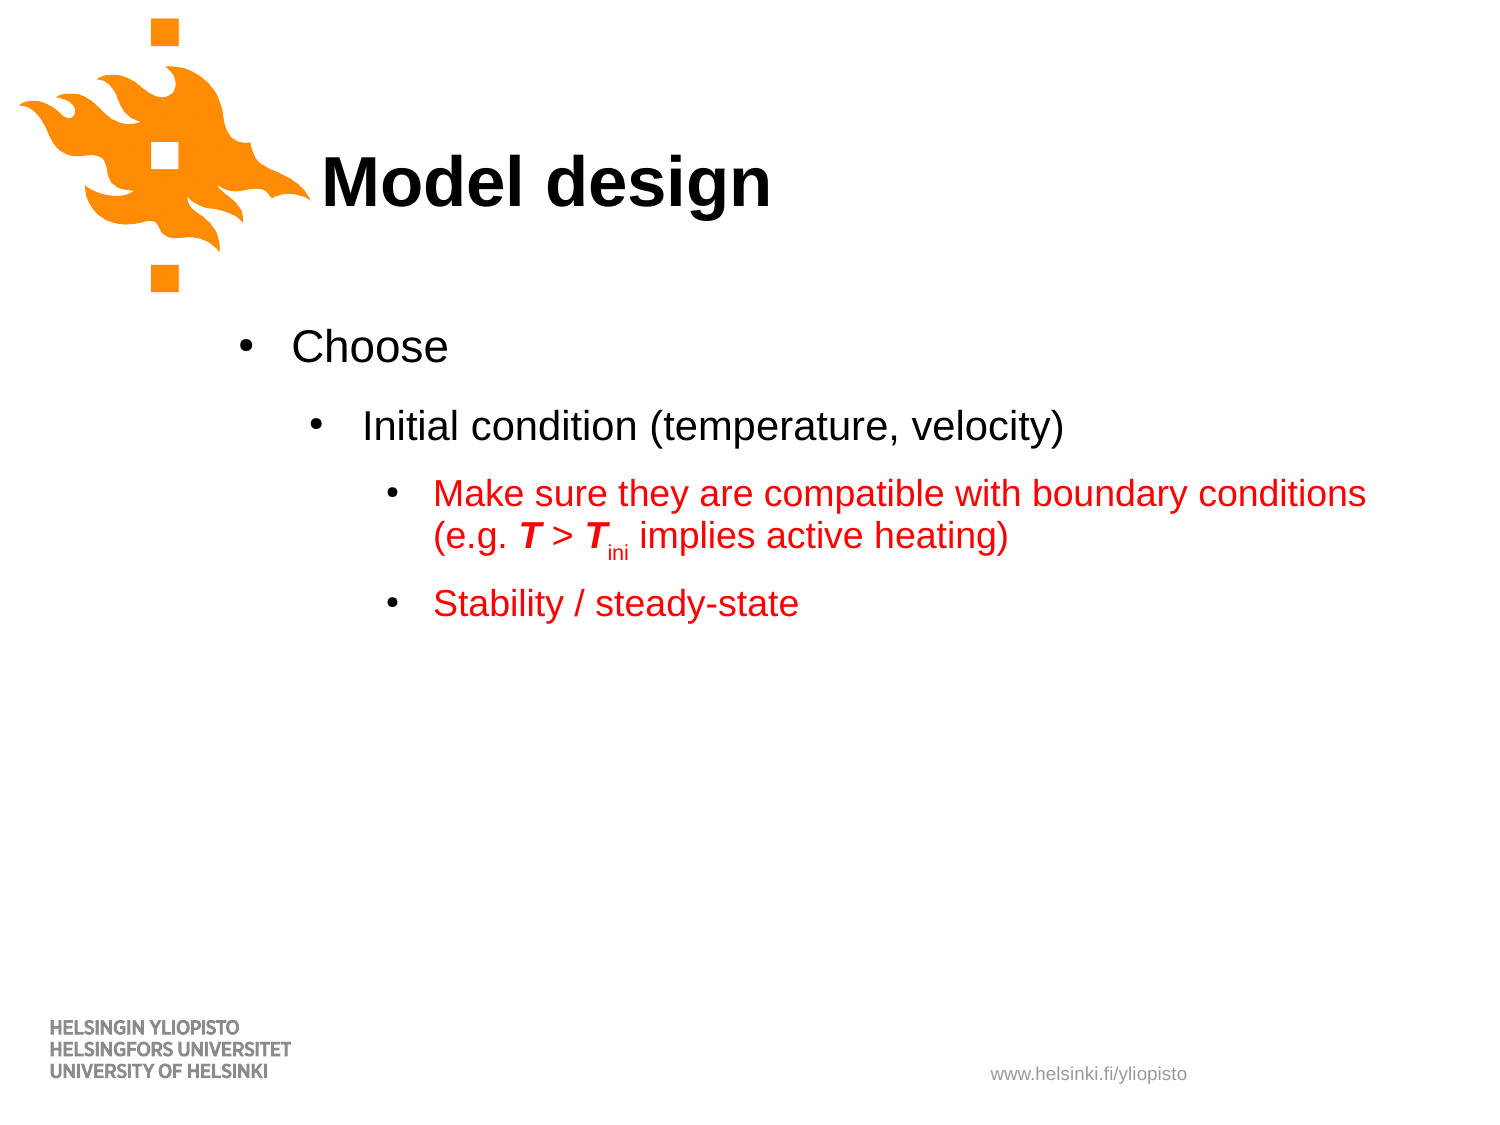

# Model design
Choose
Initial condition (temperature, velocity)
Make sure they are compatible with boundary conditions (e.g. T > Tini implies active heating)
Stability / steady-state